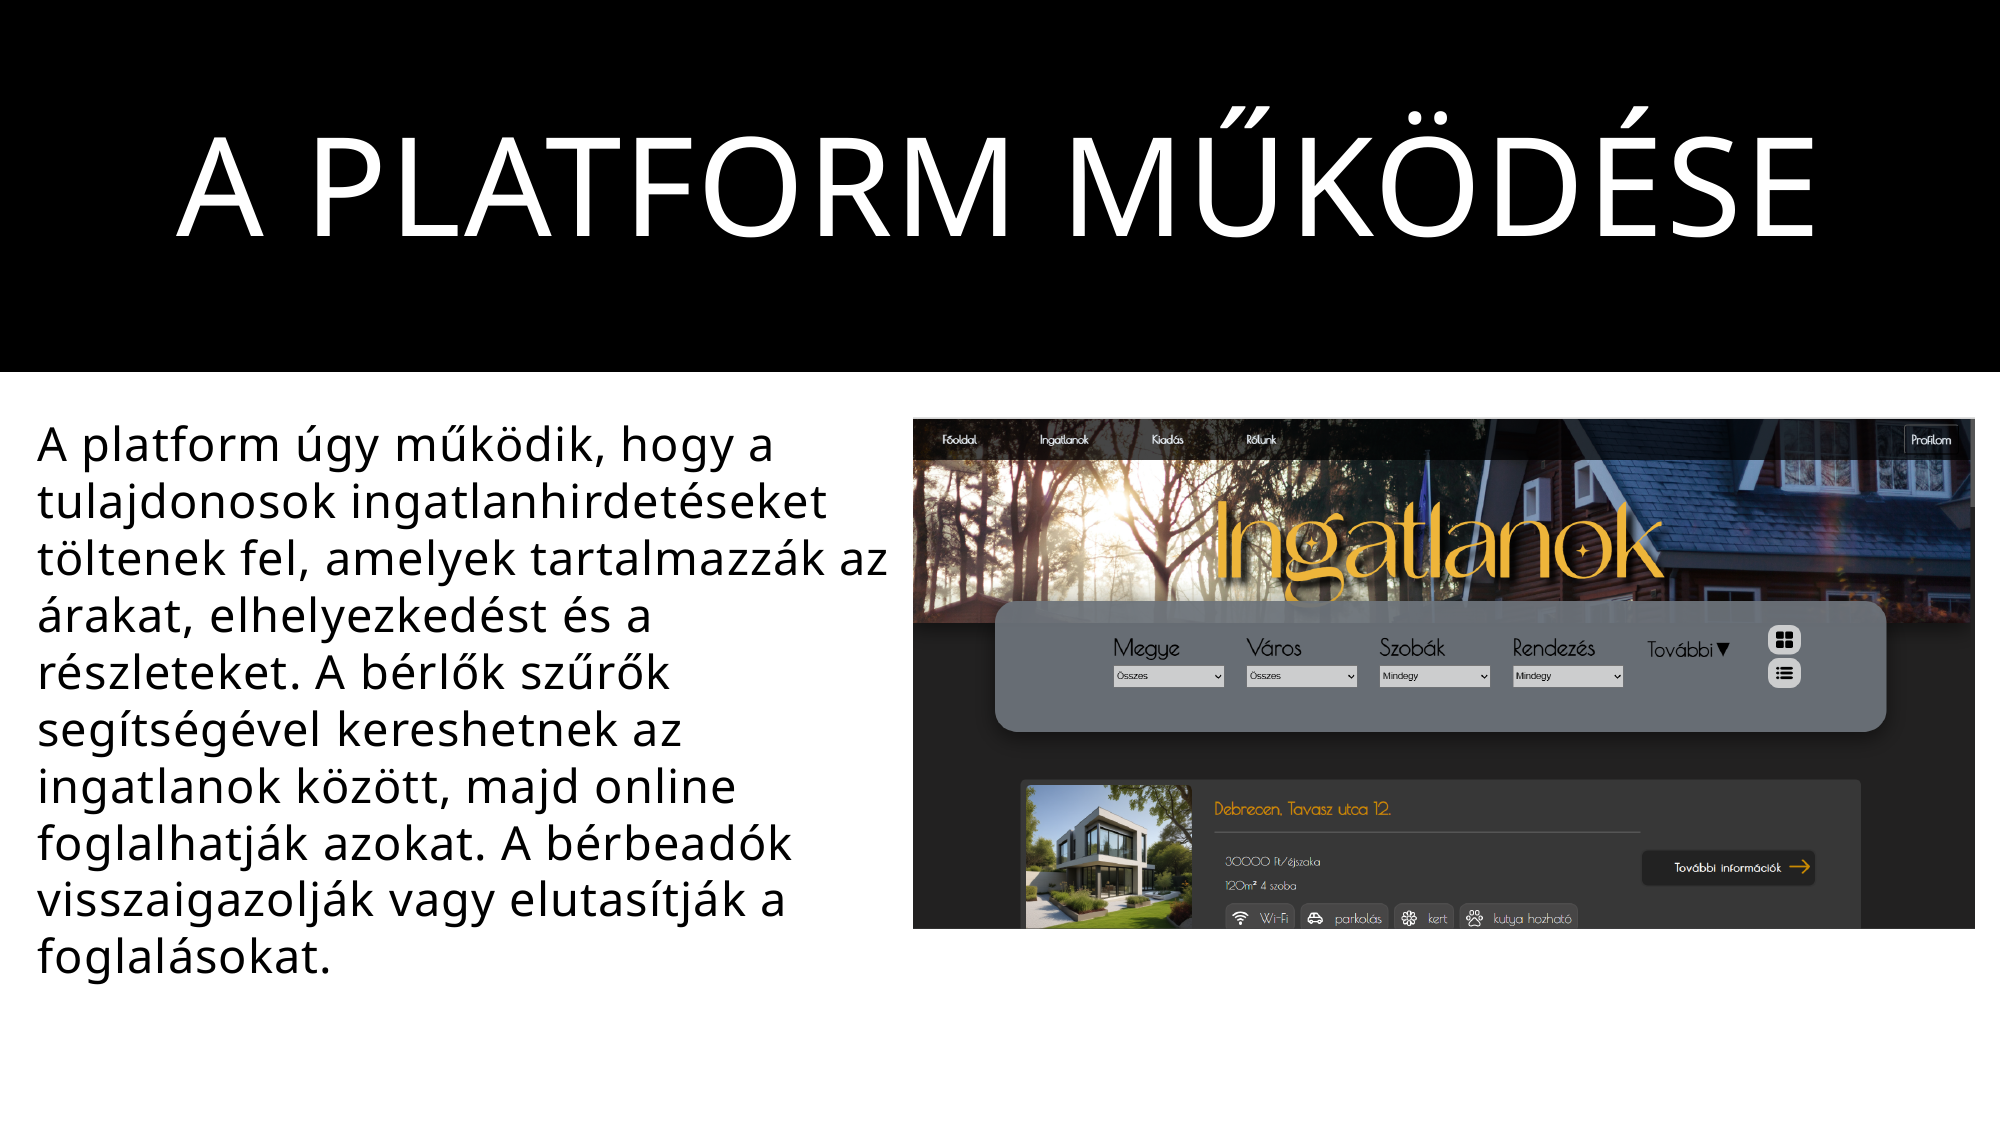

# A platform működése
A platform úgy működik, hogy a tulajdonosok ingatlanhirdetéseket töltenek fel, amelyek tartalmazzák az árakat, elhelyezkedést és a részleteket. A bérlők szűrők segítségével kereshetnek az ingatlanok között, majd online foglalhatják azokat. A bérbeadók visszaigazolják vagy elutasítják a foglalásokat.